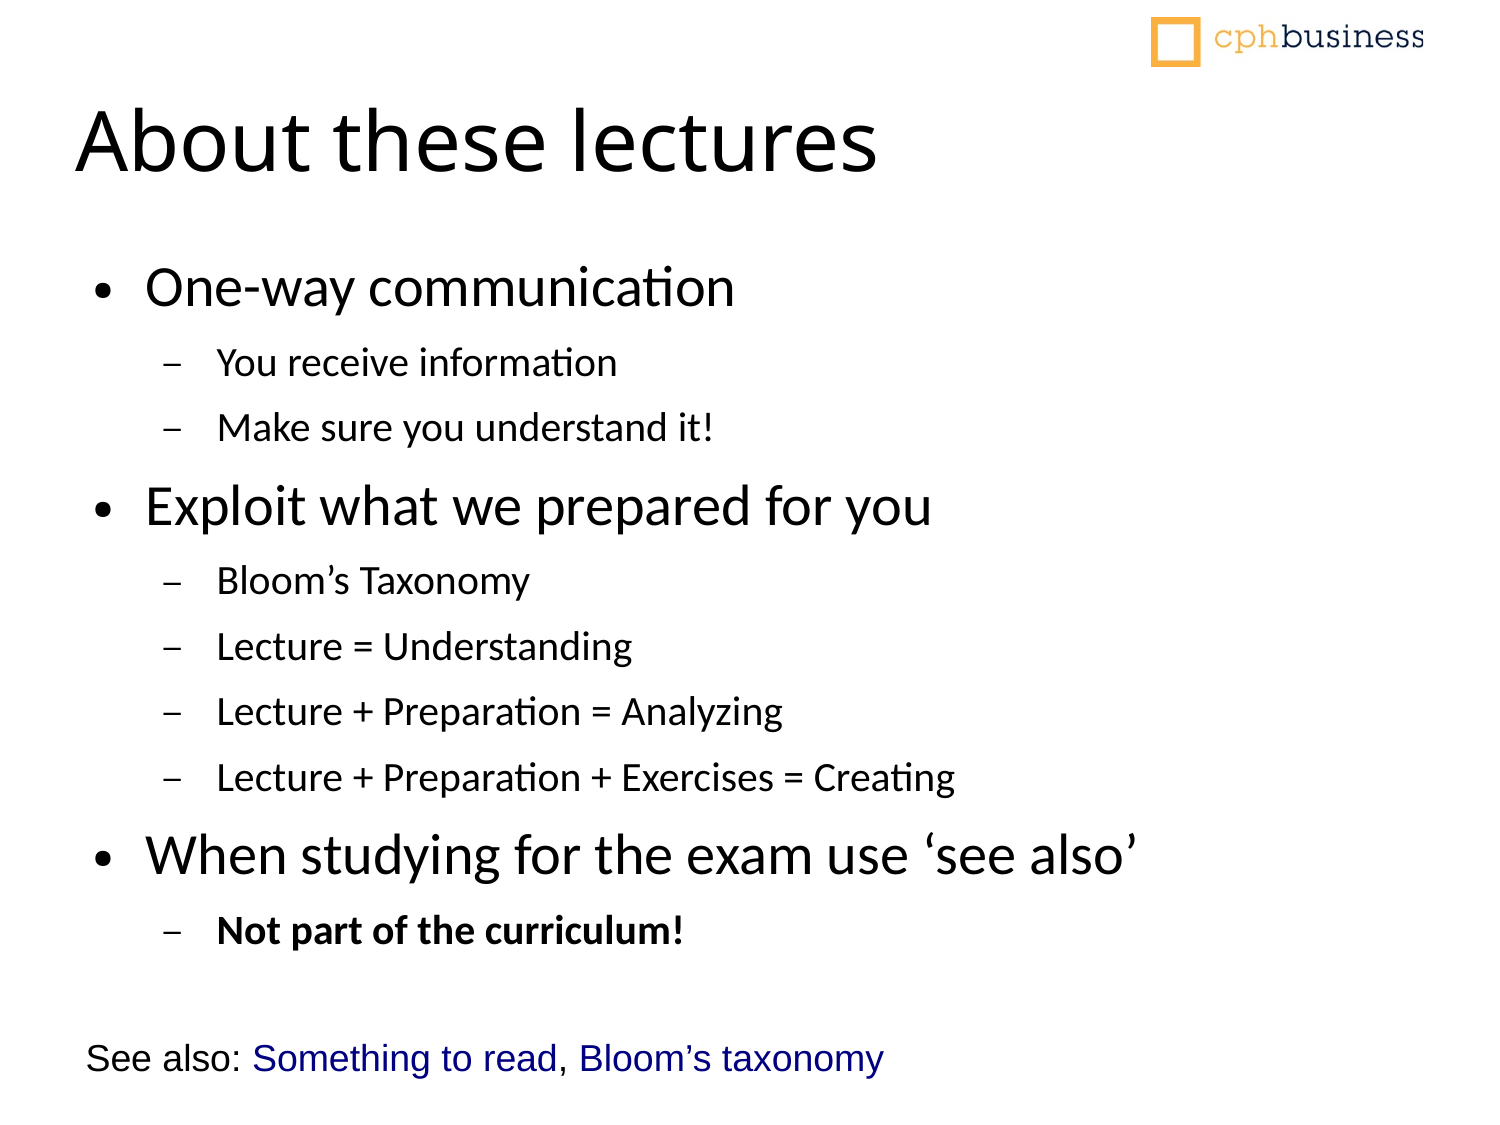

# About these lectures
One-way communication
You receive information
Make sure you understand it!
Exploit what we prepared for you
Bloom’s Taxonomy
Lecture = Understanding
Lecture + Preparation = Analyzing
Lecture + Preparation + Exercises = Creating
When studying for the exam use ‘see also’
Not part of the curriculum!
See also: Something to read, Bloom’s taxonomy